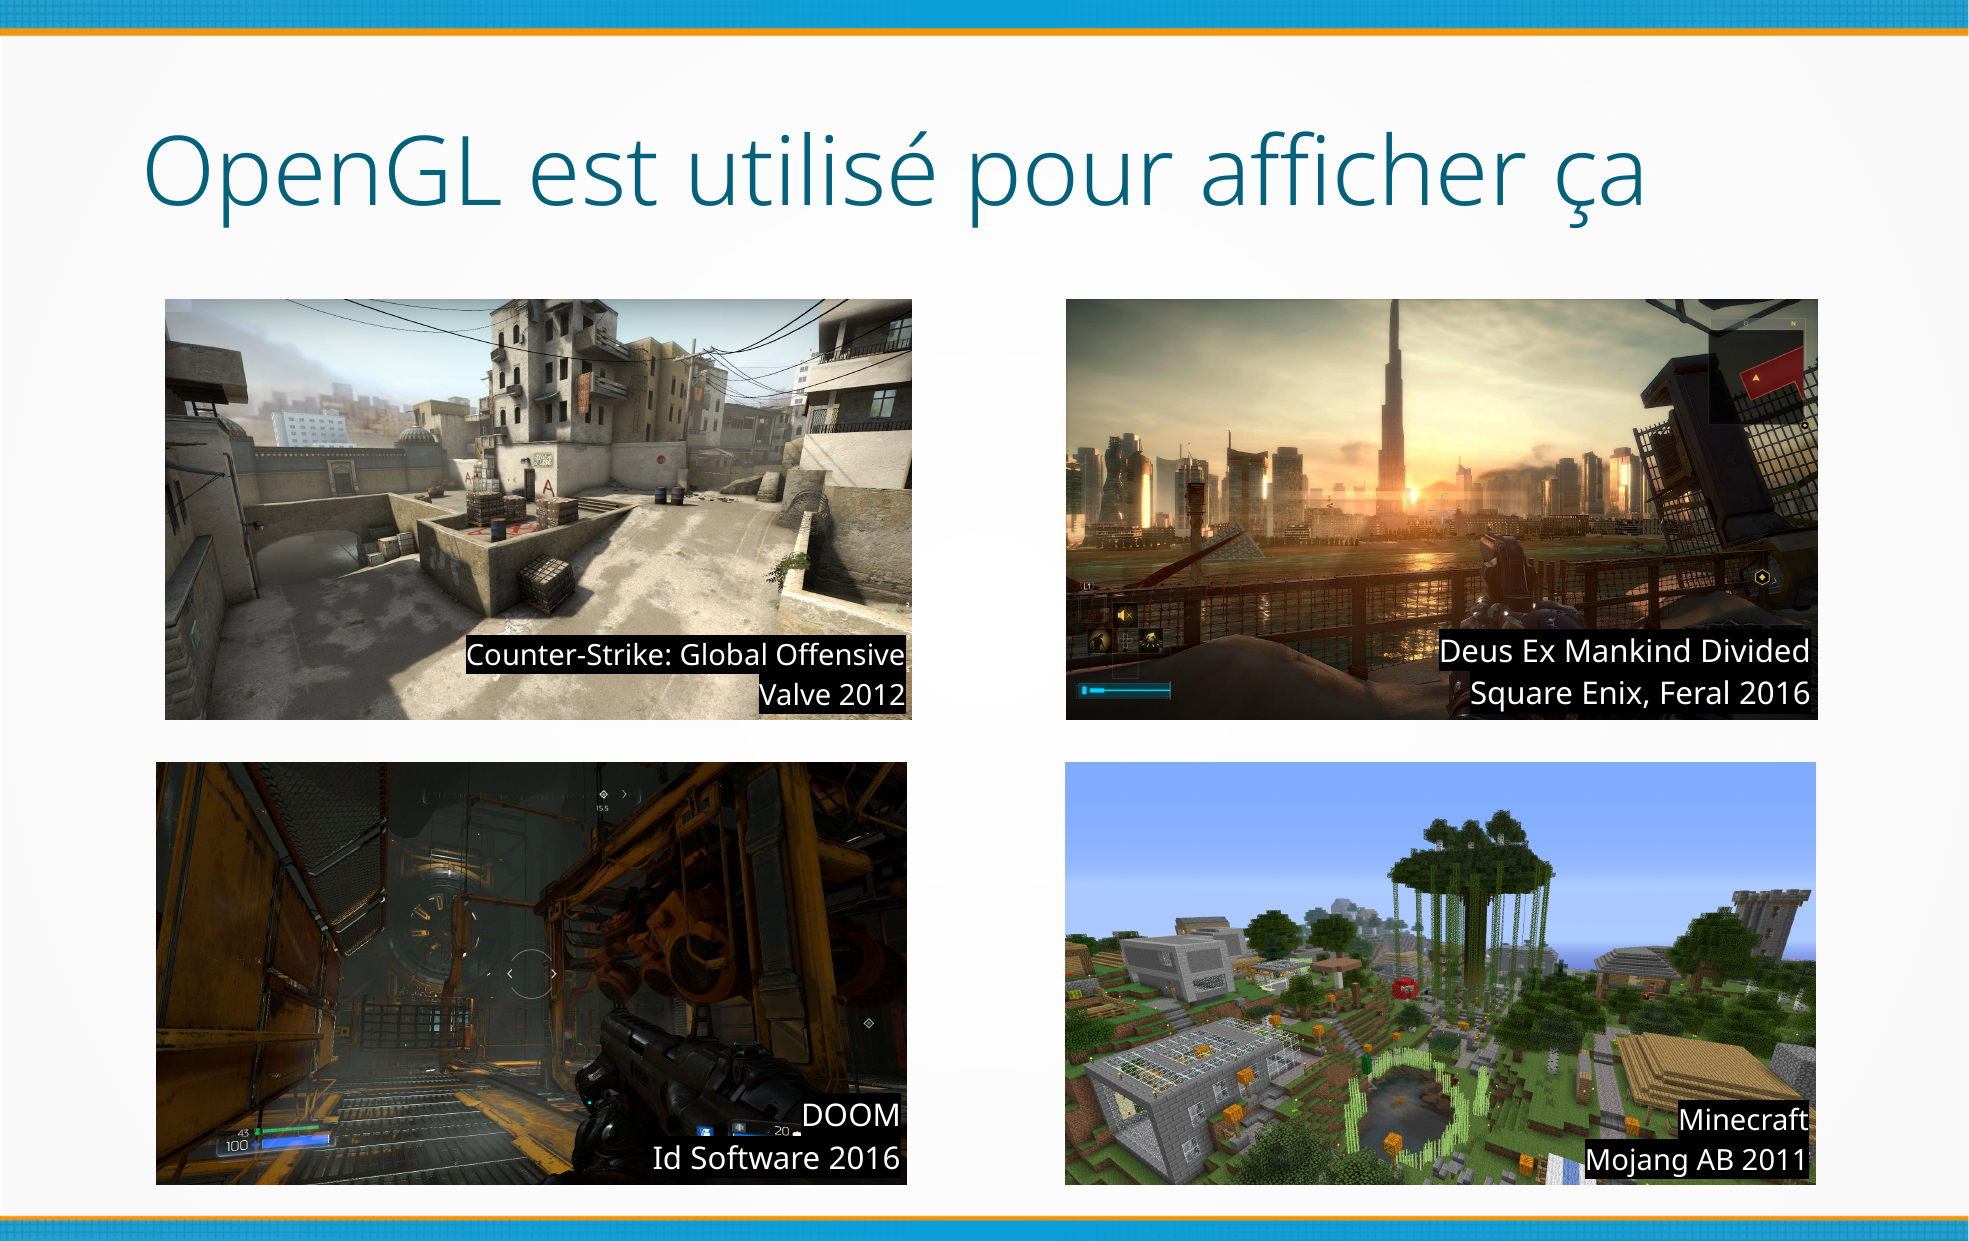

# OpenGL est utilisé pour afficher ça